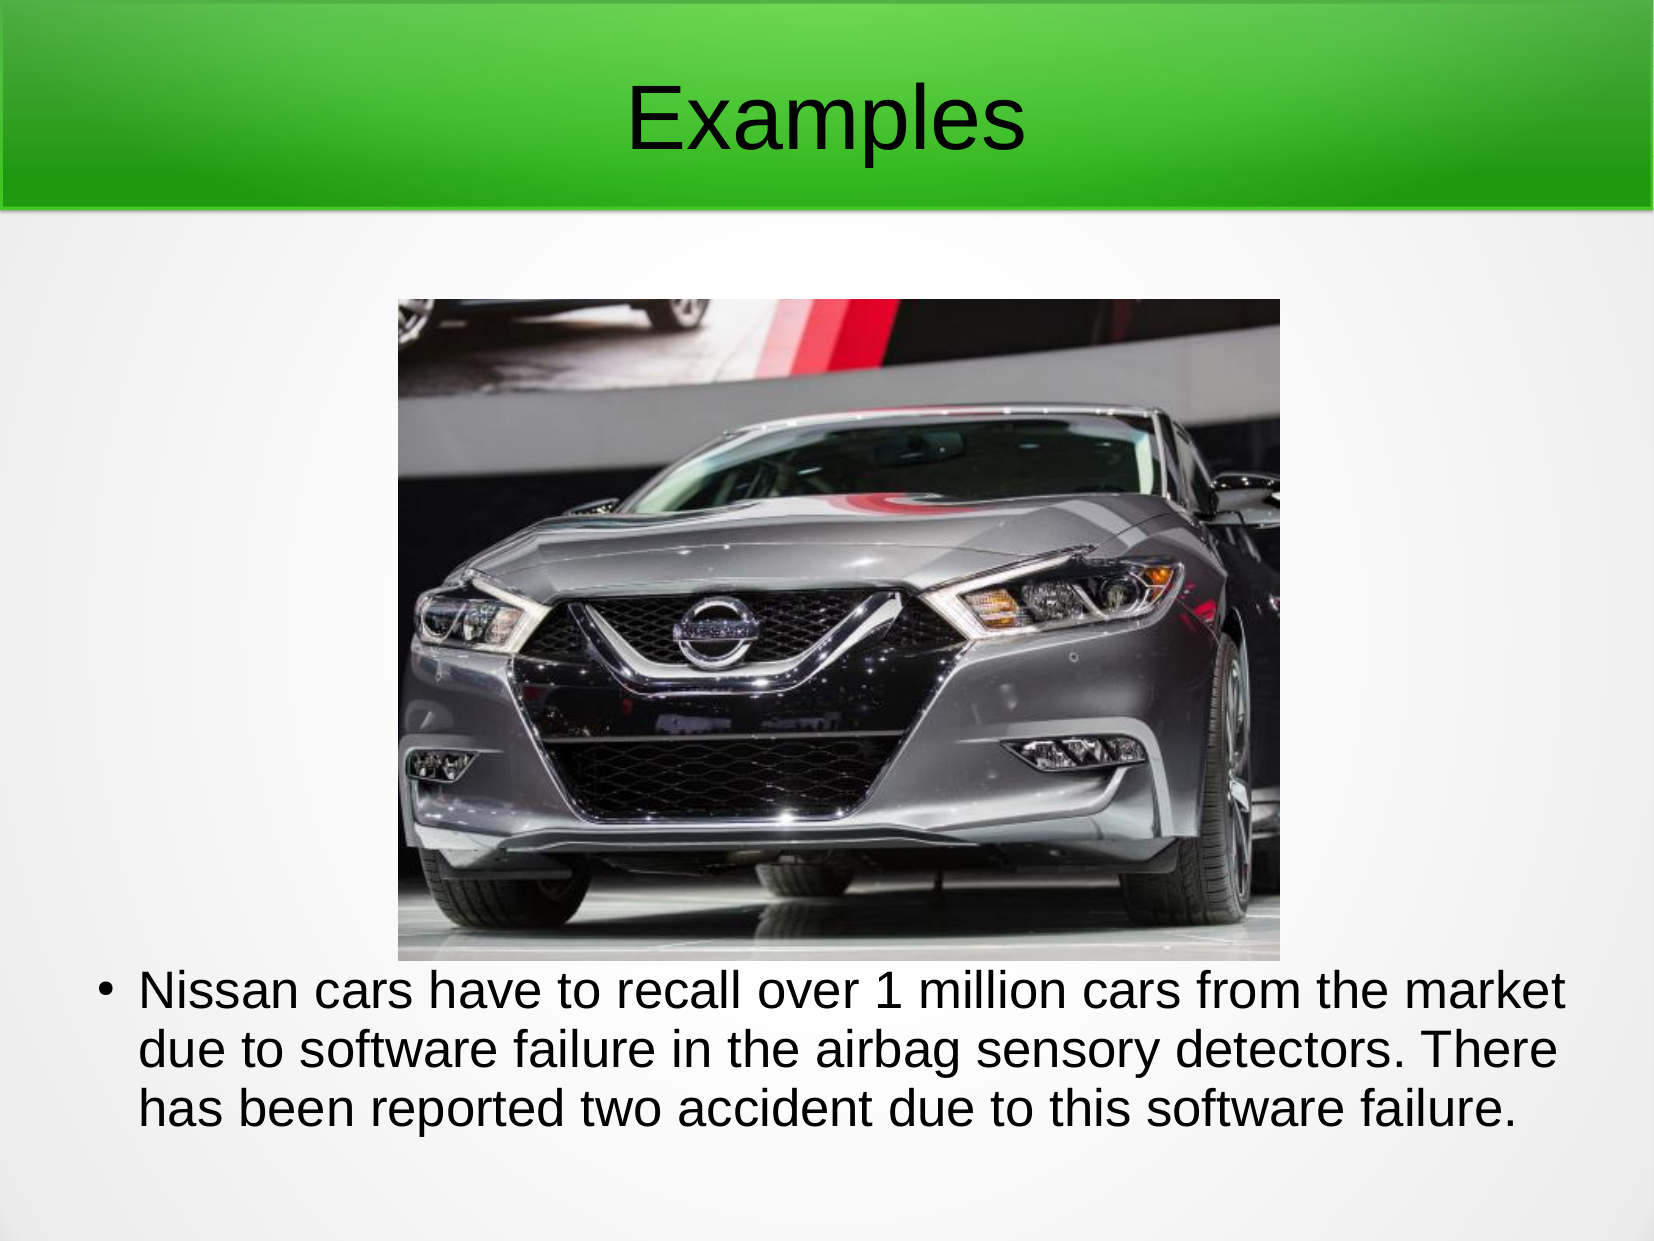

# Examples
Nissan cars have to recall over 1 million cars from the market due to software failure in the airbag sensory detectors. There has been reported two accident due to this software failure.